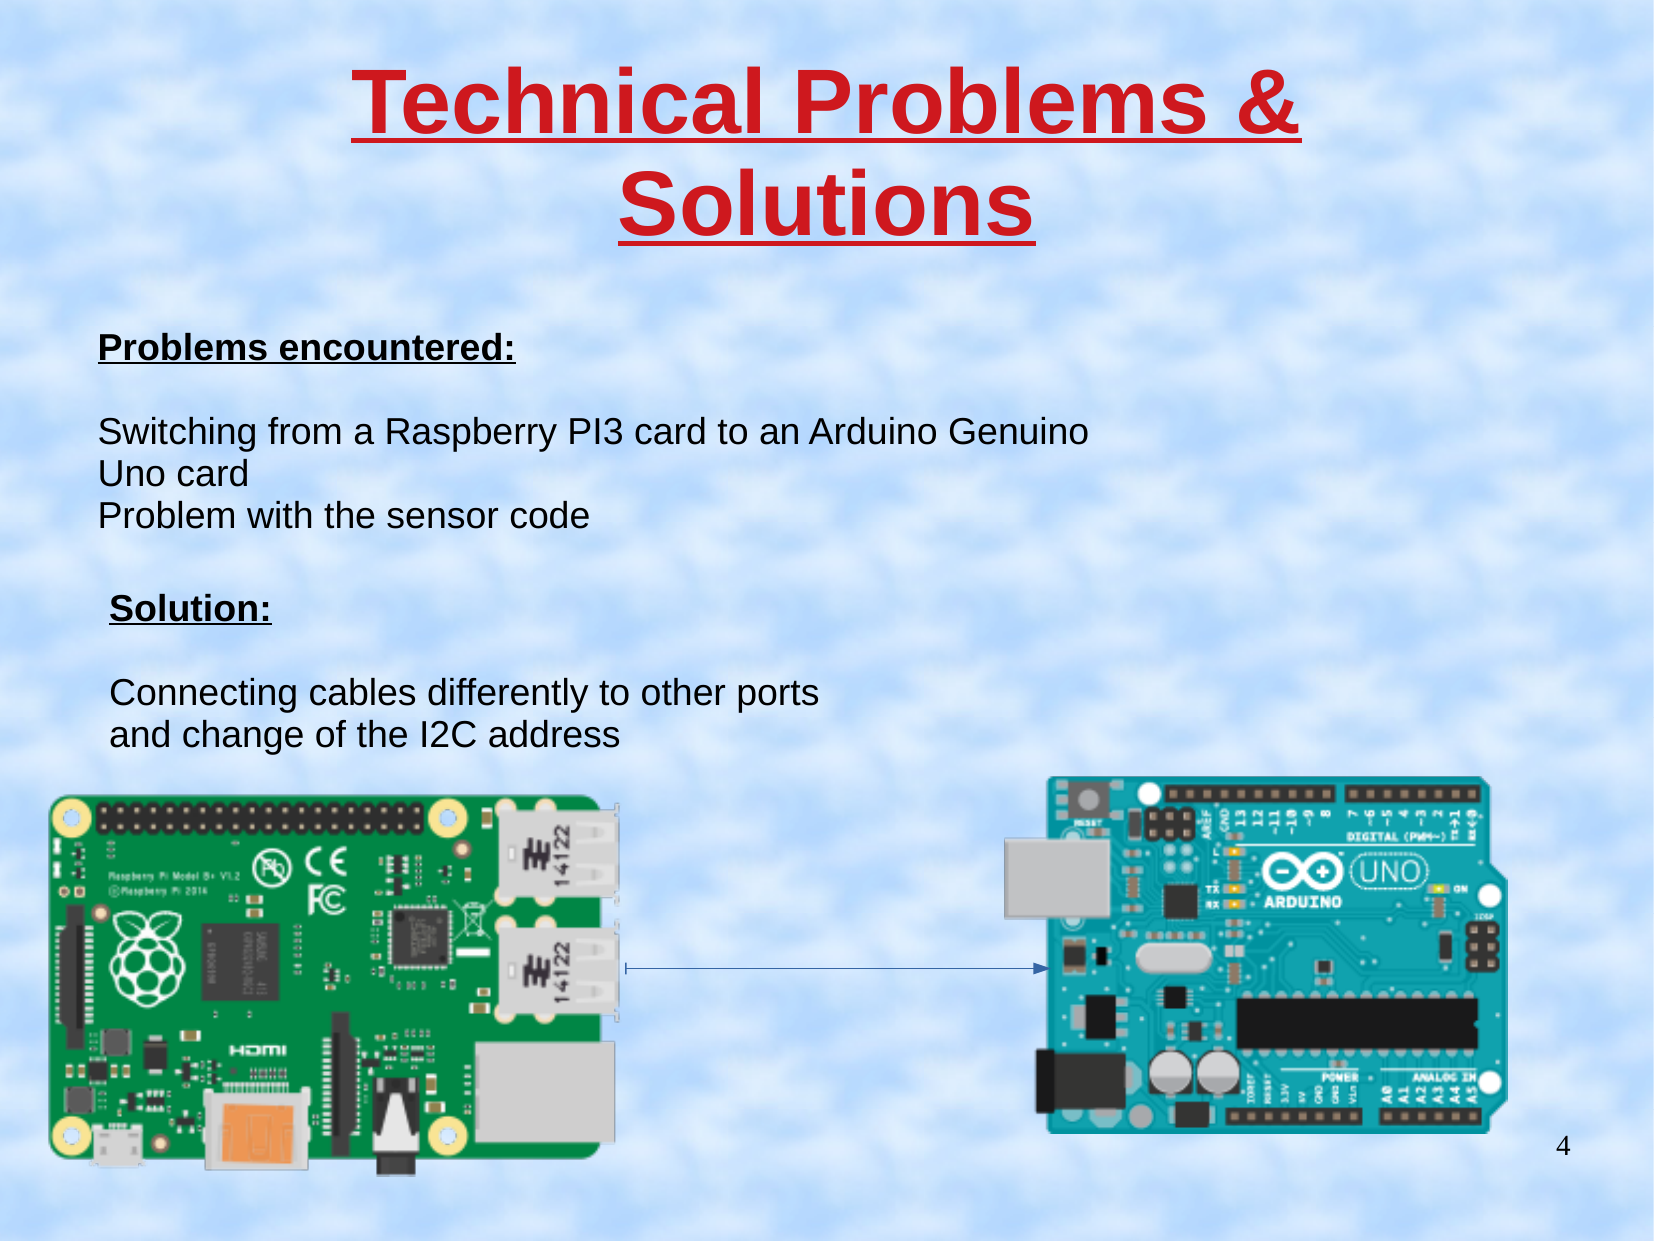

# Technical Problems & Solutions
Problems encountered:
Switching from a Raspberry PI3 card to an Arduino Genuino Uno card
Problem with the sensor code
Solution:
Connecting cables differently to other ports
and change of the I2C address
4